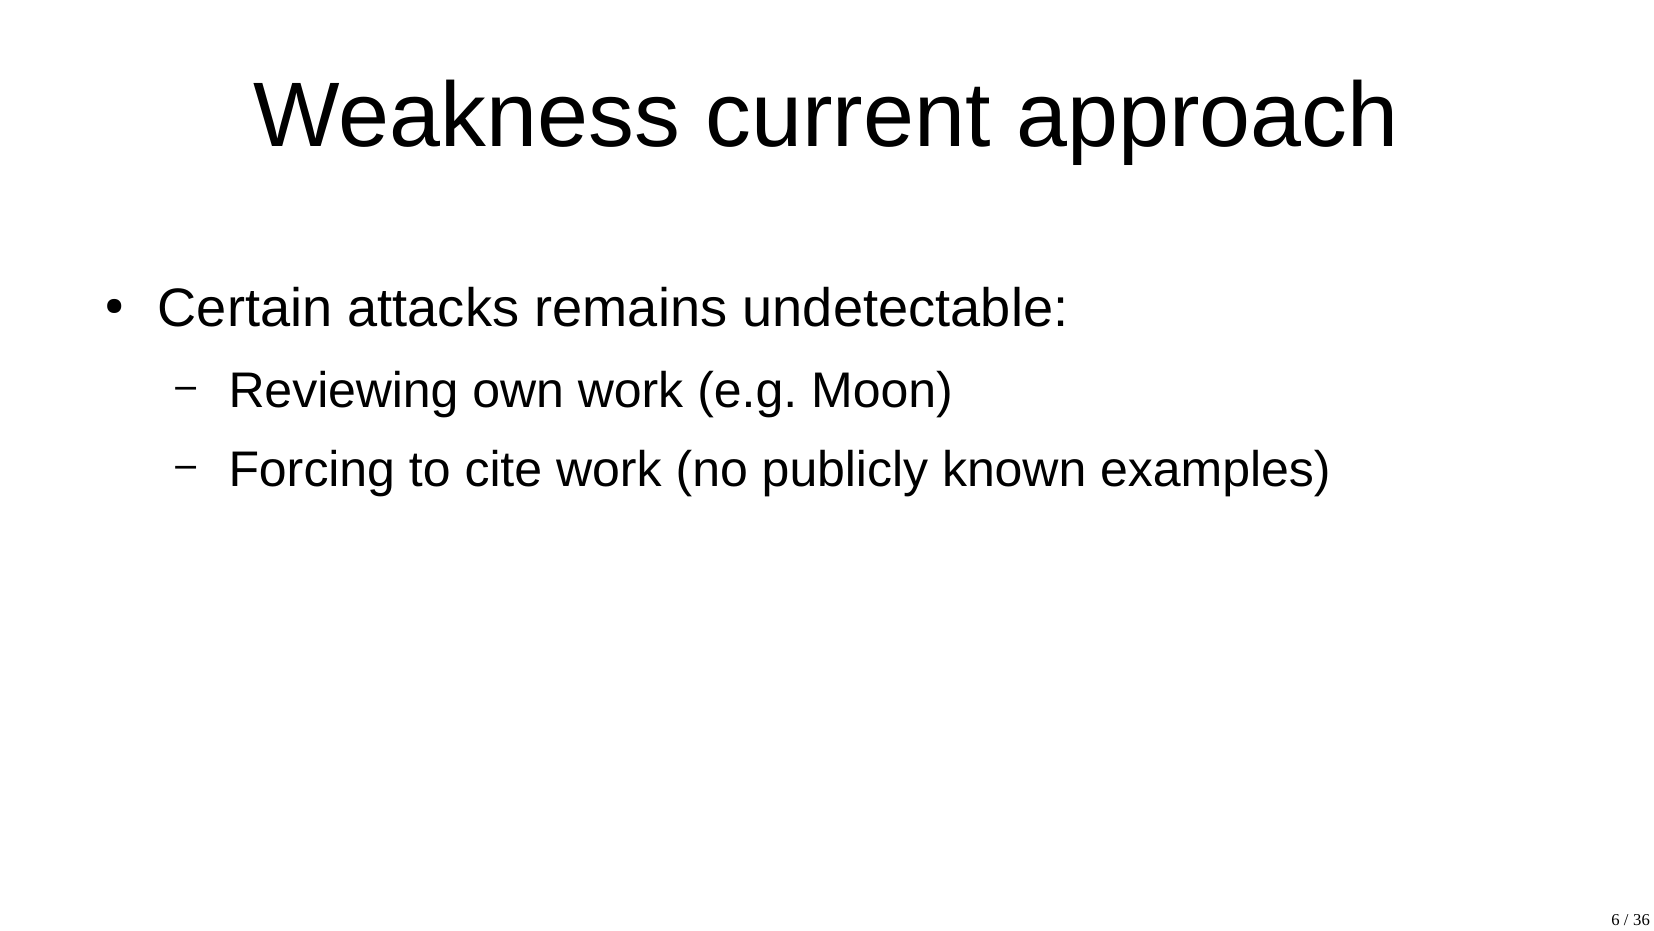

# Weakness current approach
Certain attacks remains undetectable:
Reviewing own work (e.g. Moon)
Forcing to cite work (no publicly known examples)
6